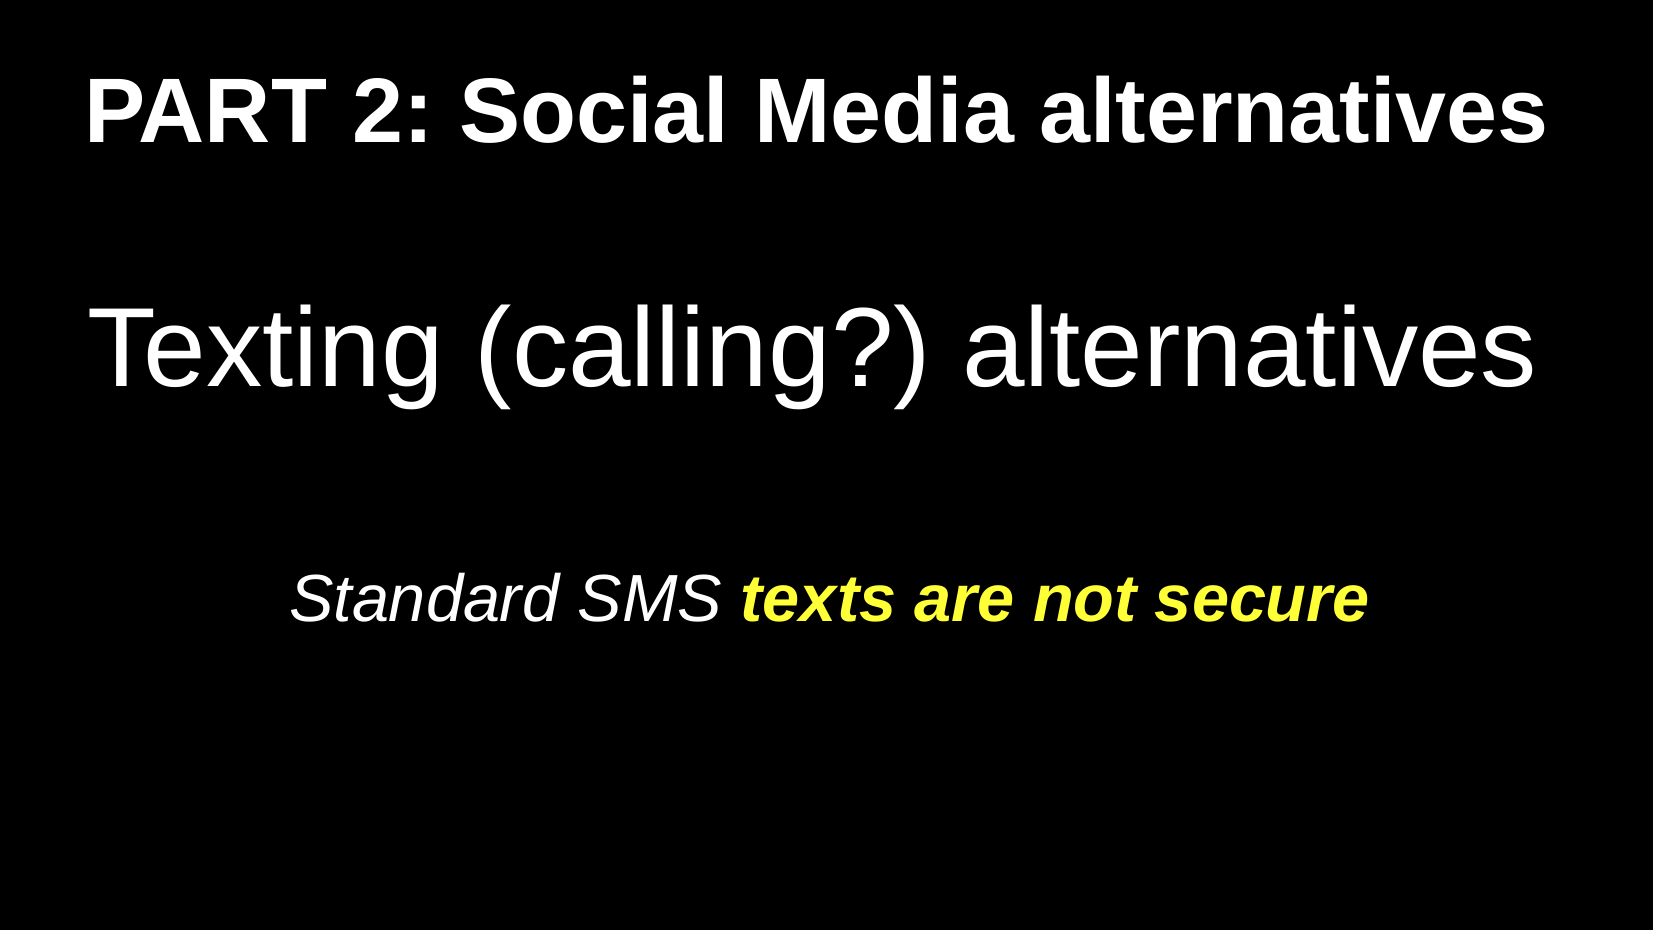

# PART 2: Social Media alternatives
Texting (calling?) alternatives
Standard SMS texts are not secure